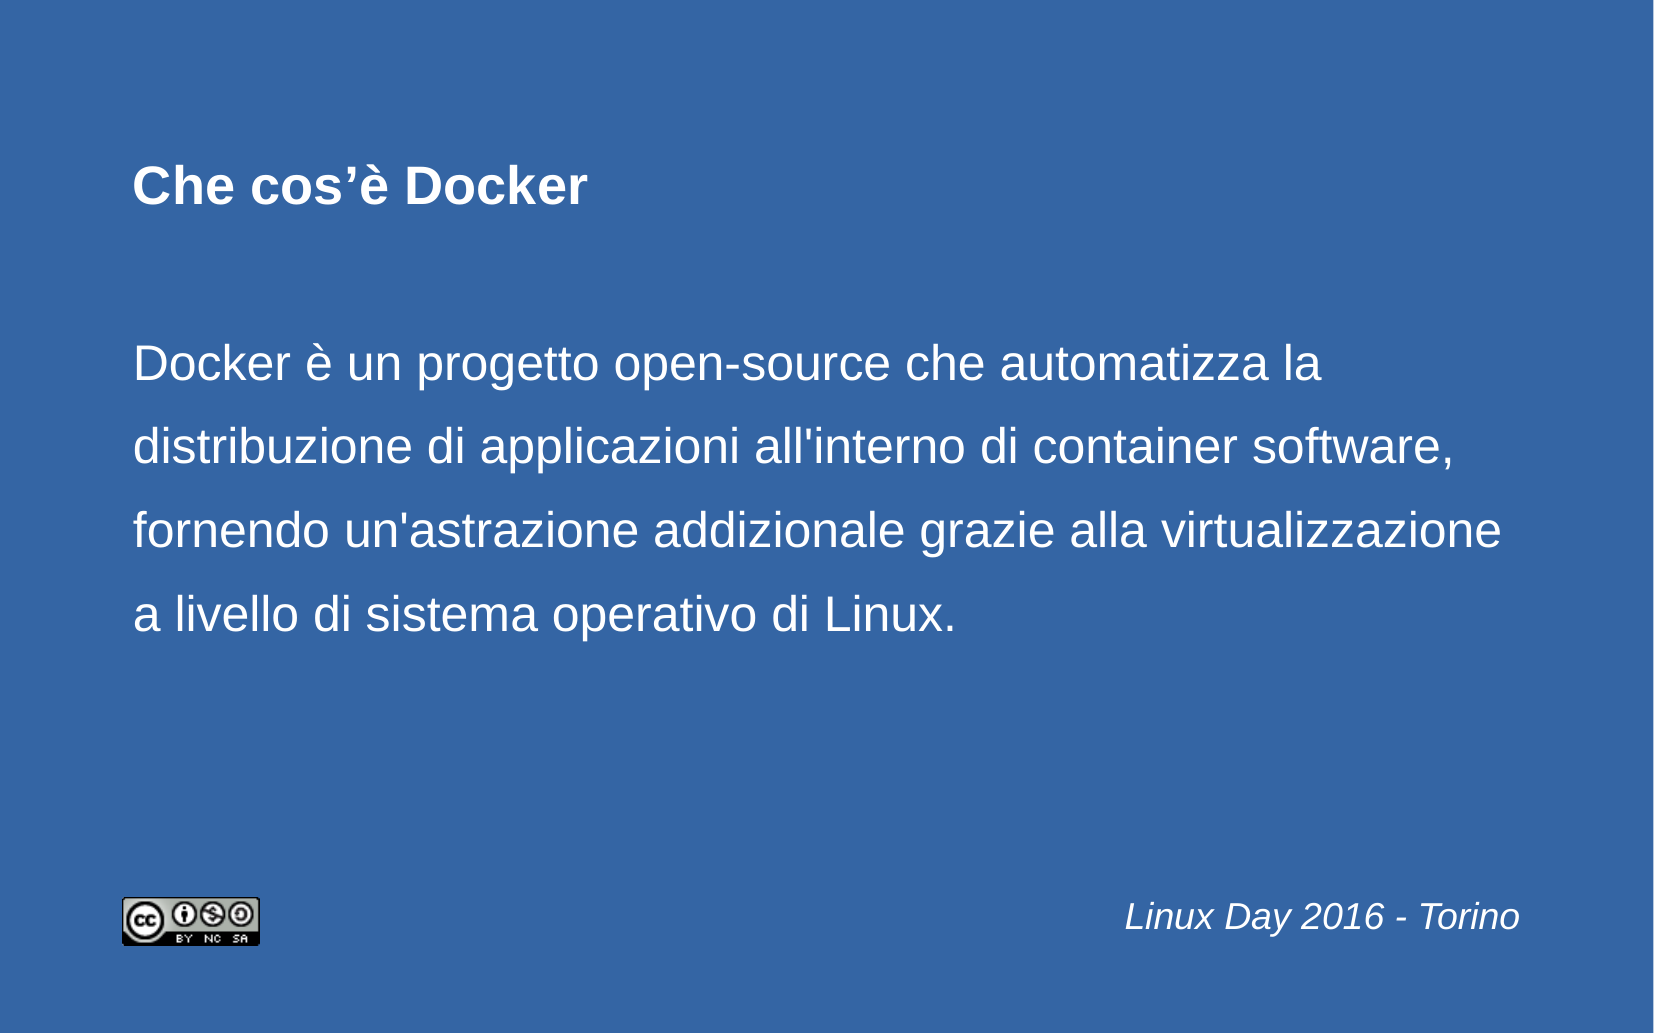

Che cos’è Docker
Docker è un progetto open-source che automatizza la distribuzione di applicazioni all'interno di container software, fornendo un'astrazione addizionale grazie alla virtualizzazione a livello di sistema operativo di Linux.
Linux Day 2016 - Torino